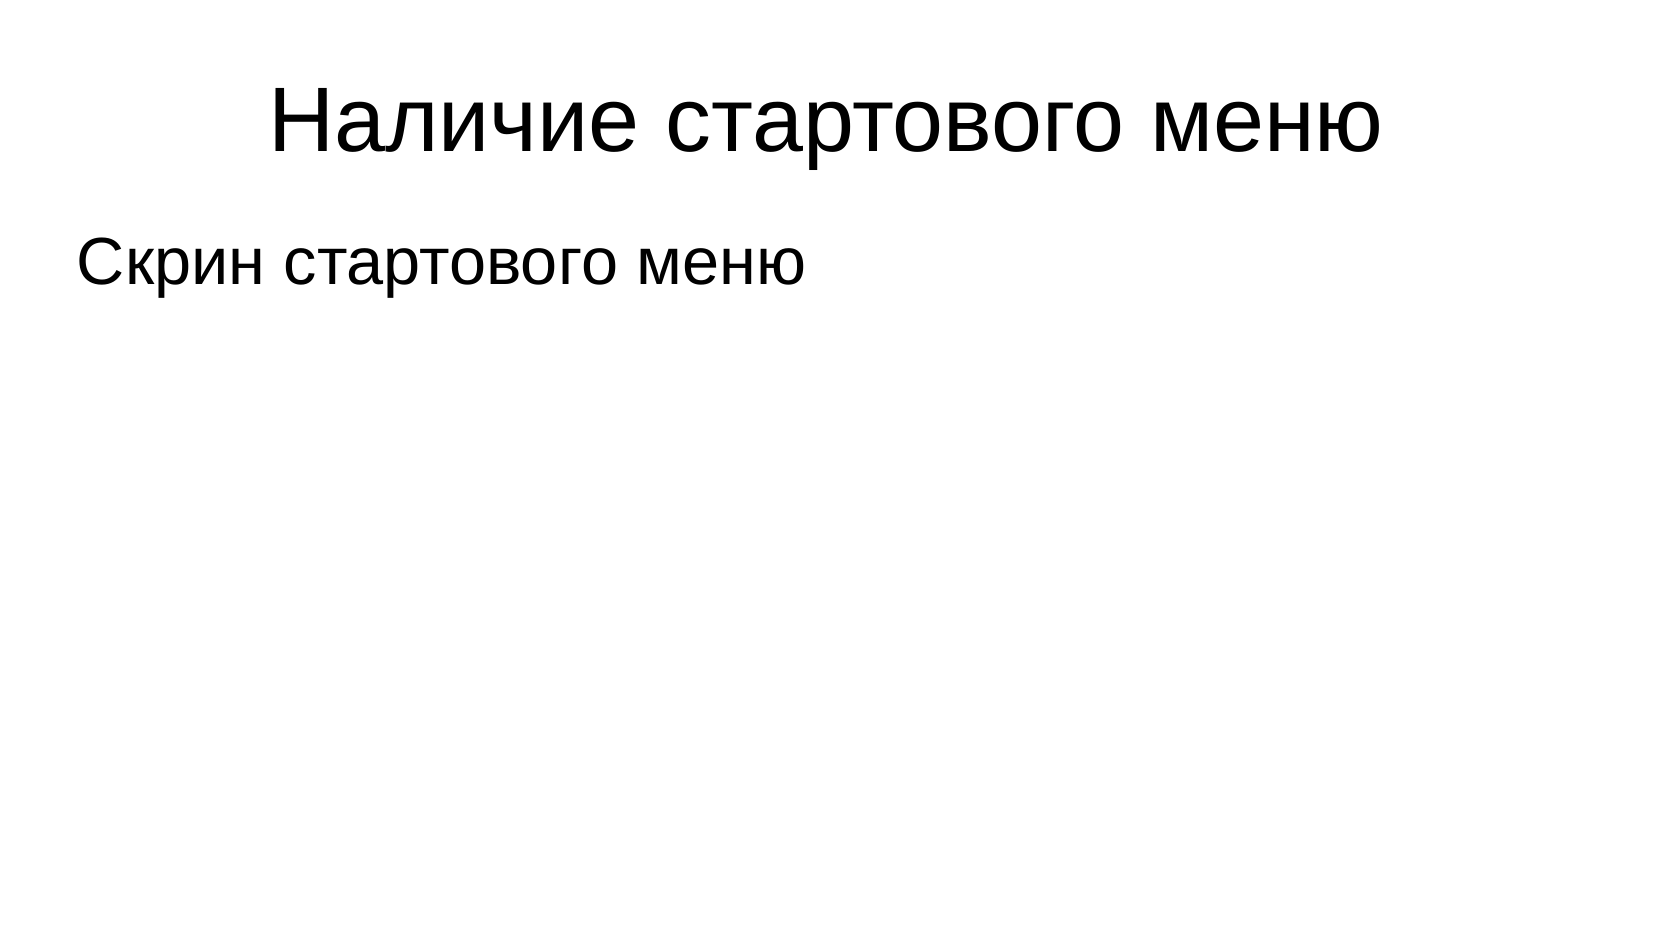

# Наличие стартового меню
Скрин стартового меню